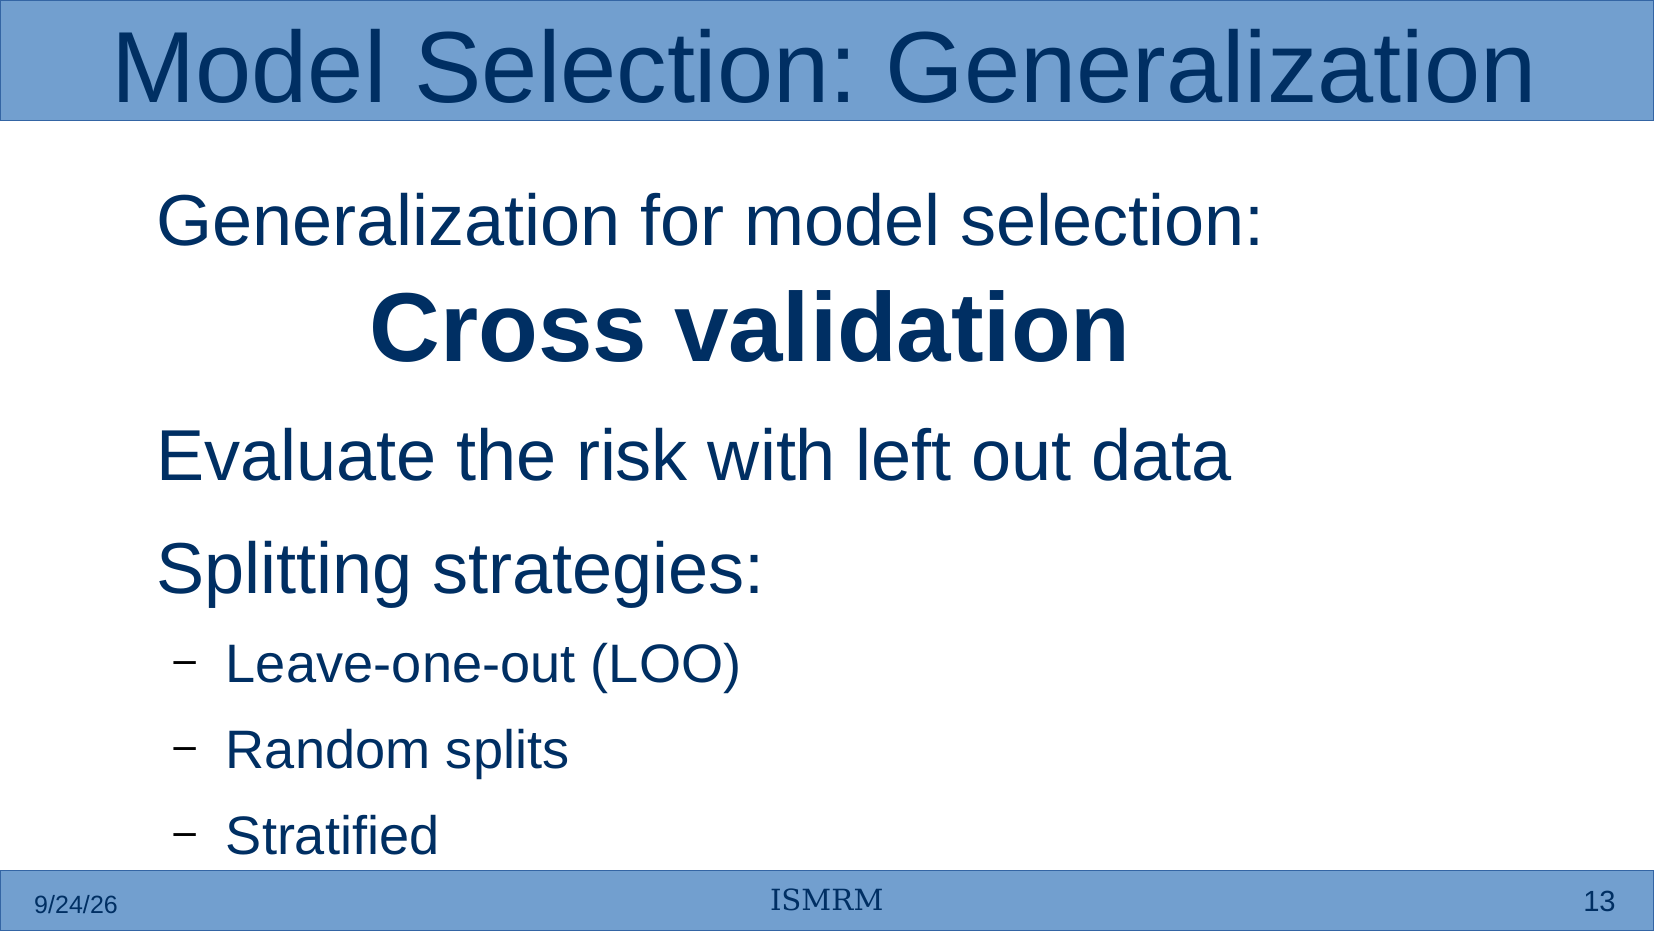

# Model Selection: Generalization
Generalization for model selection:
Cross validation
Evaluate the risk with left out data
Splitting strategies:
Leave-one-out (LOO)
Random splits
Stratified
13